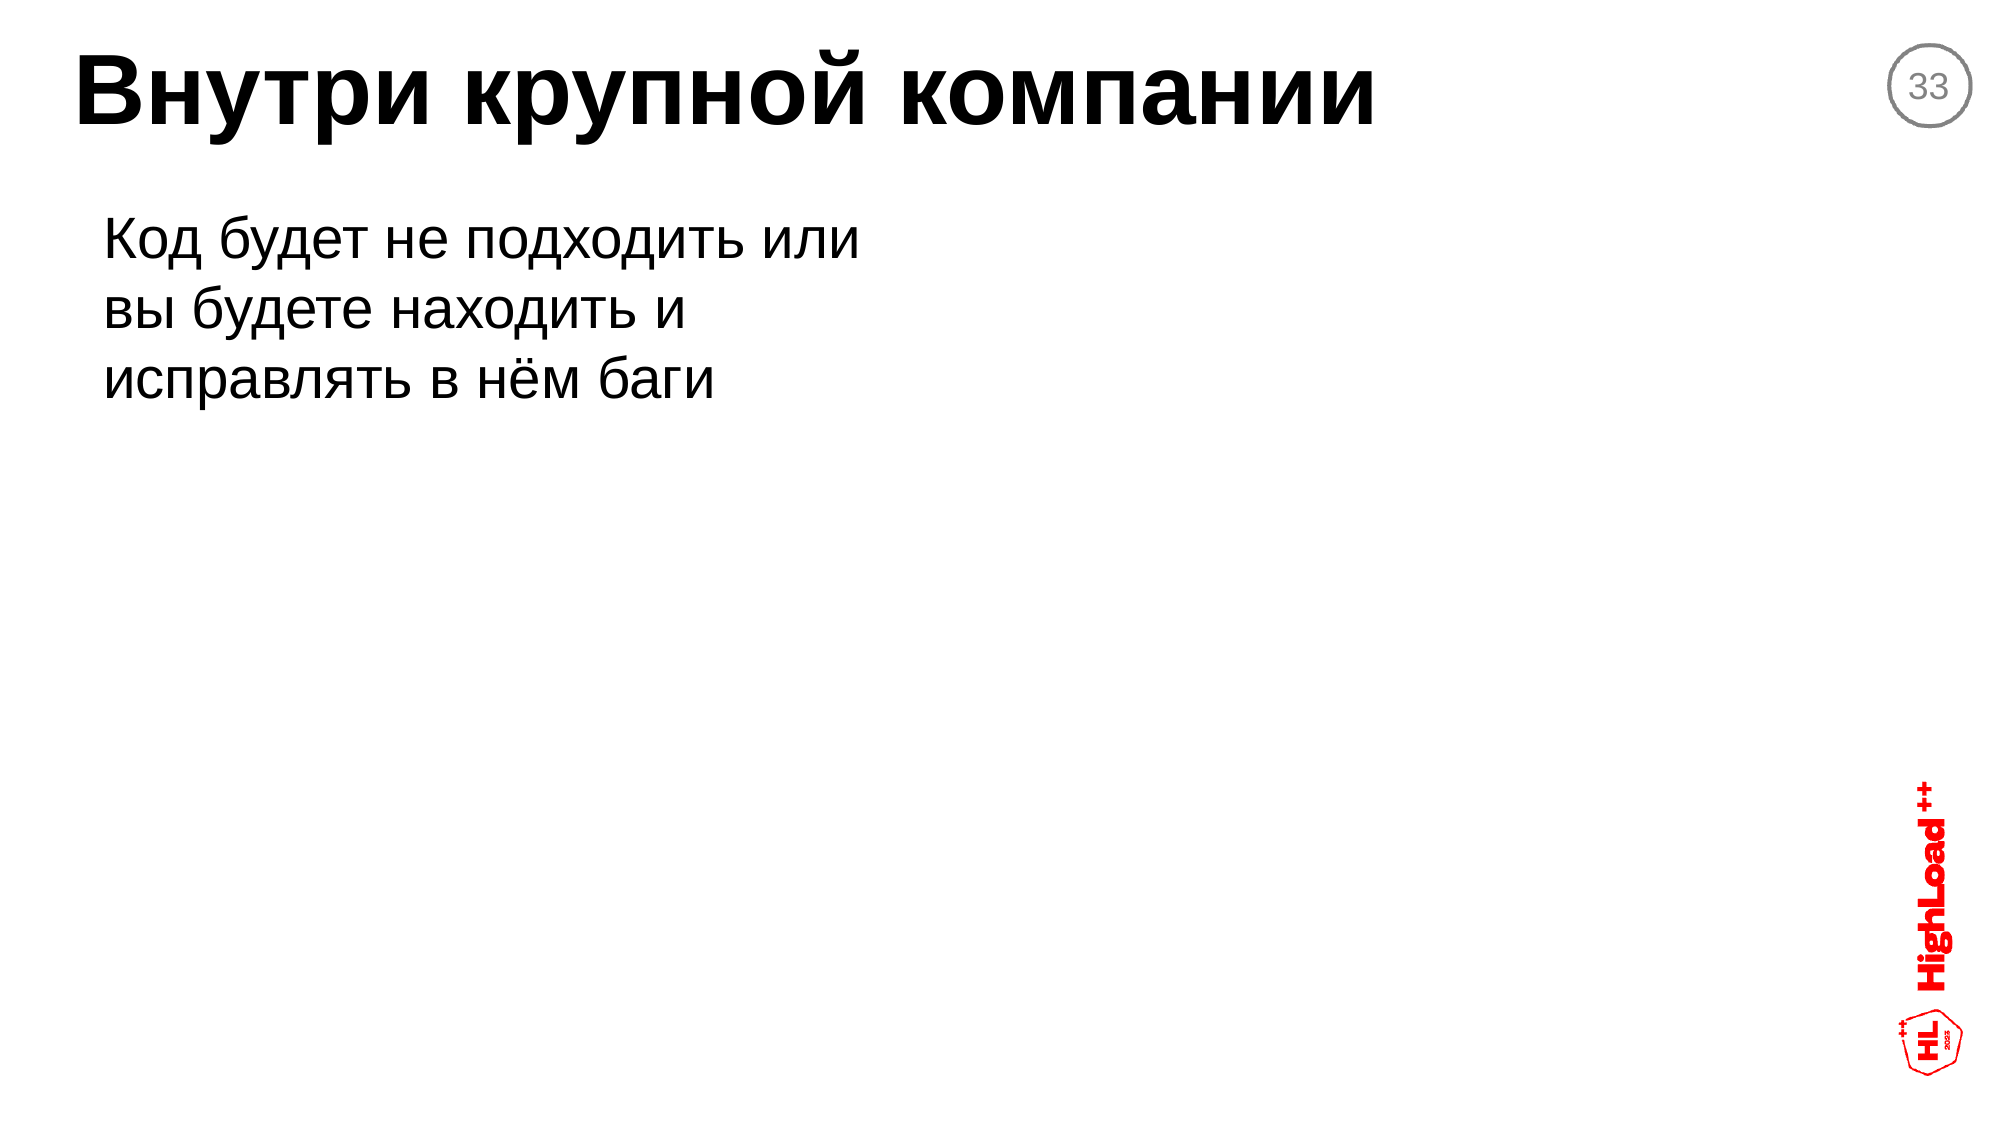

# Внутри крупной компании
33
Код будет не подходить или вы будете находить и исправлять в нём баги